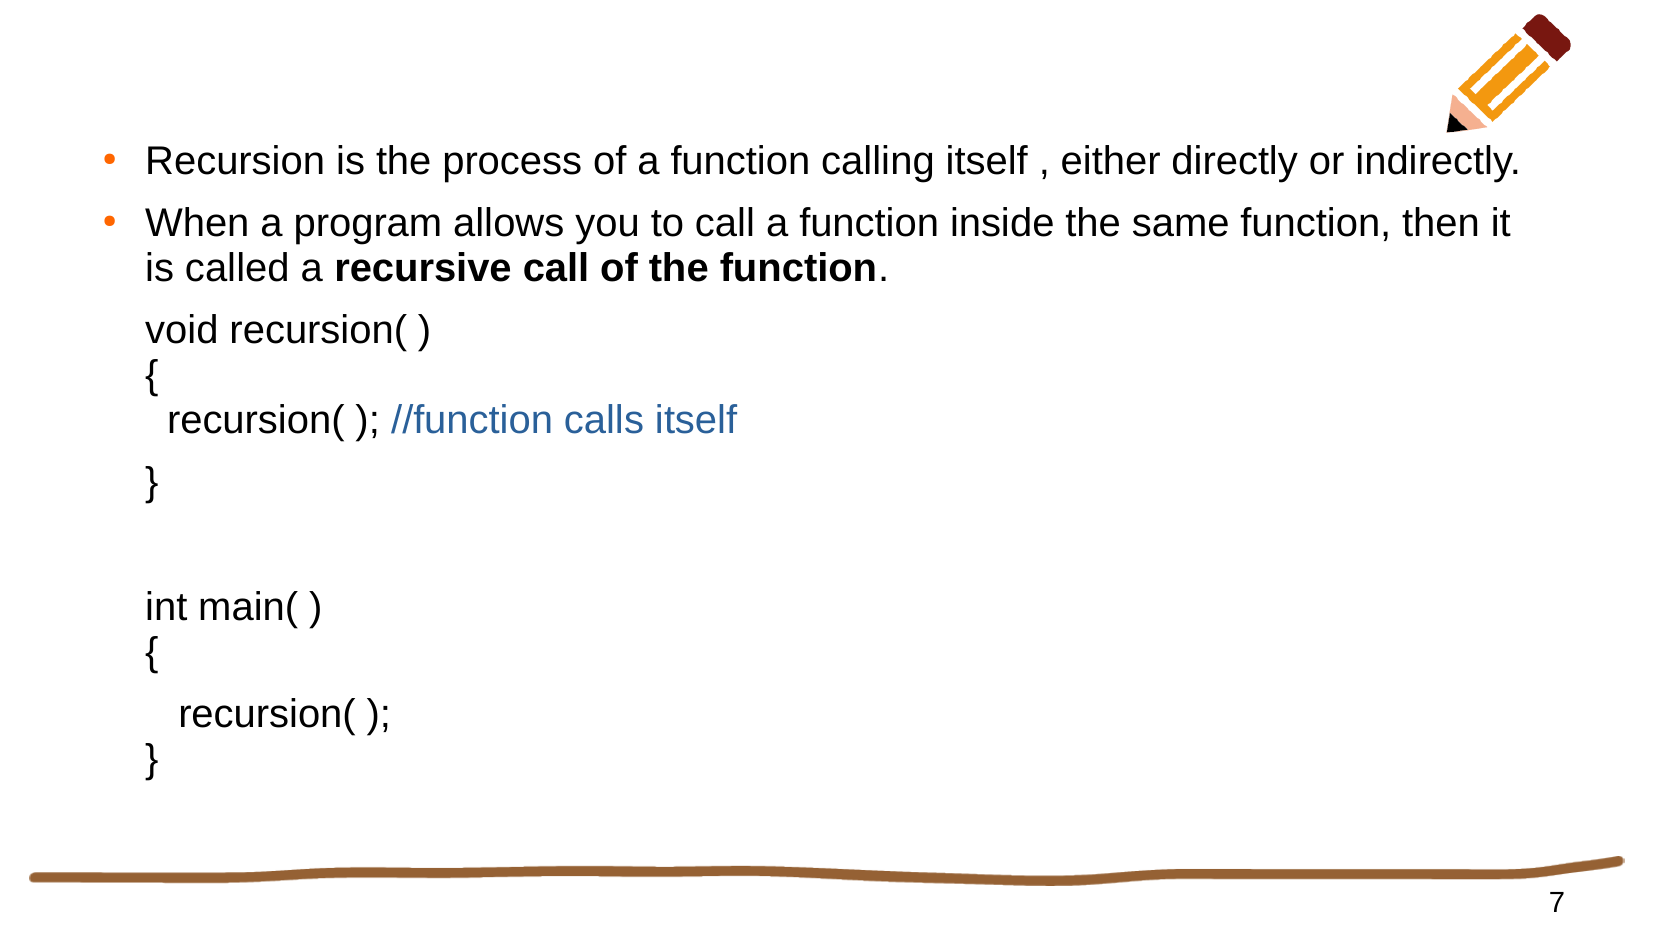

# Recursion is the process of a function calling itself , either directly or indirectly.
When a program allows you to call a function inside the same function, then it is called a recursive call of the function.
void recursion( )
{
 recursion( ); //function calls itself
}
int main( )
{
 recursion( );
}
7